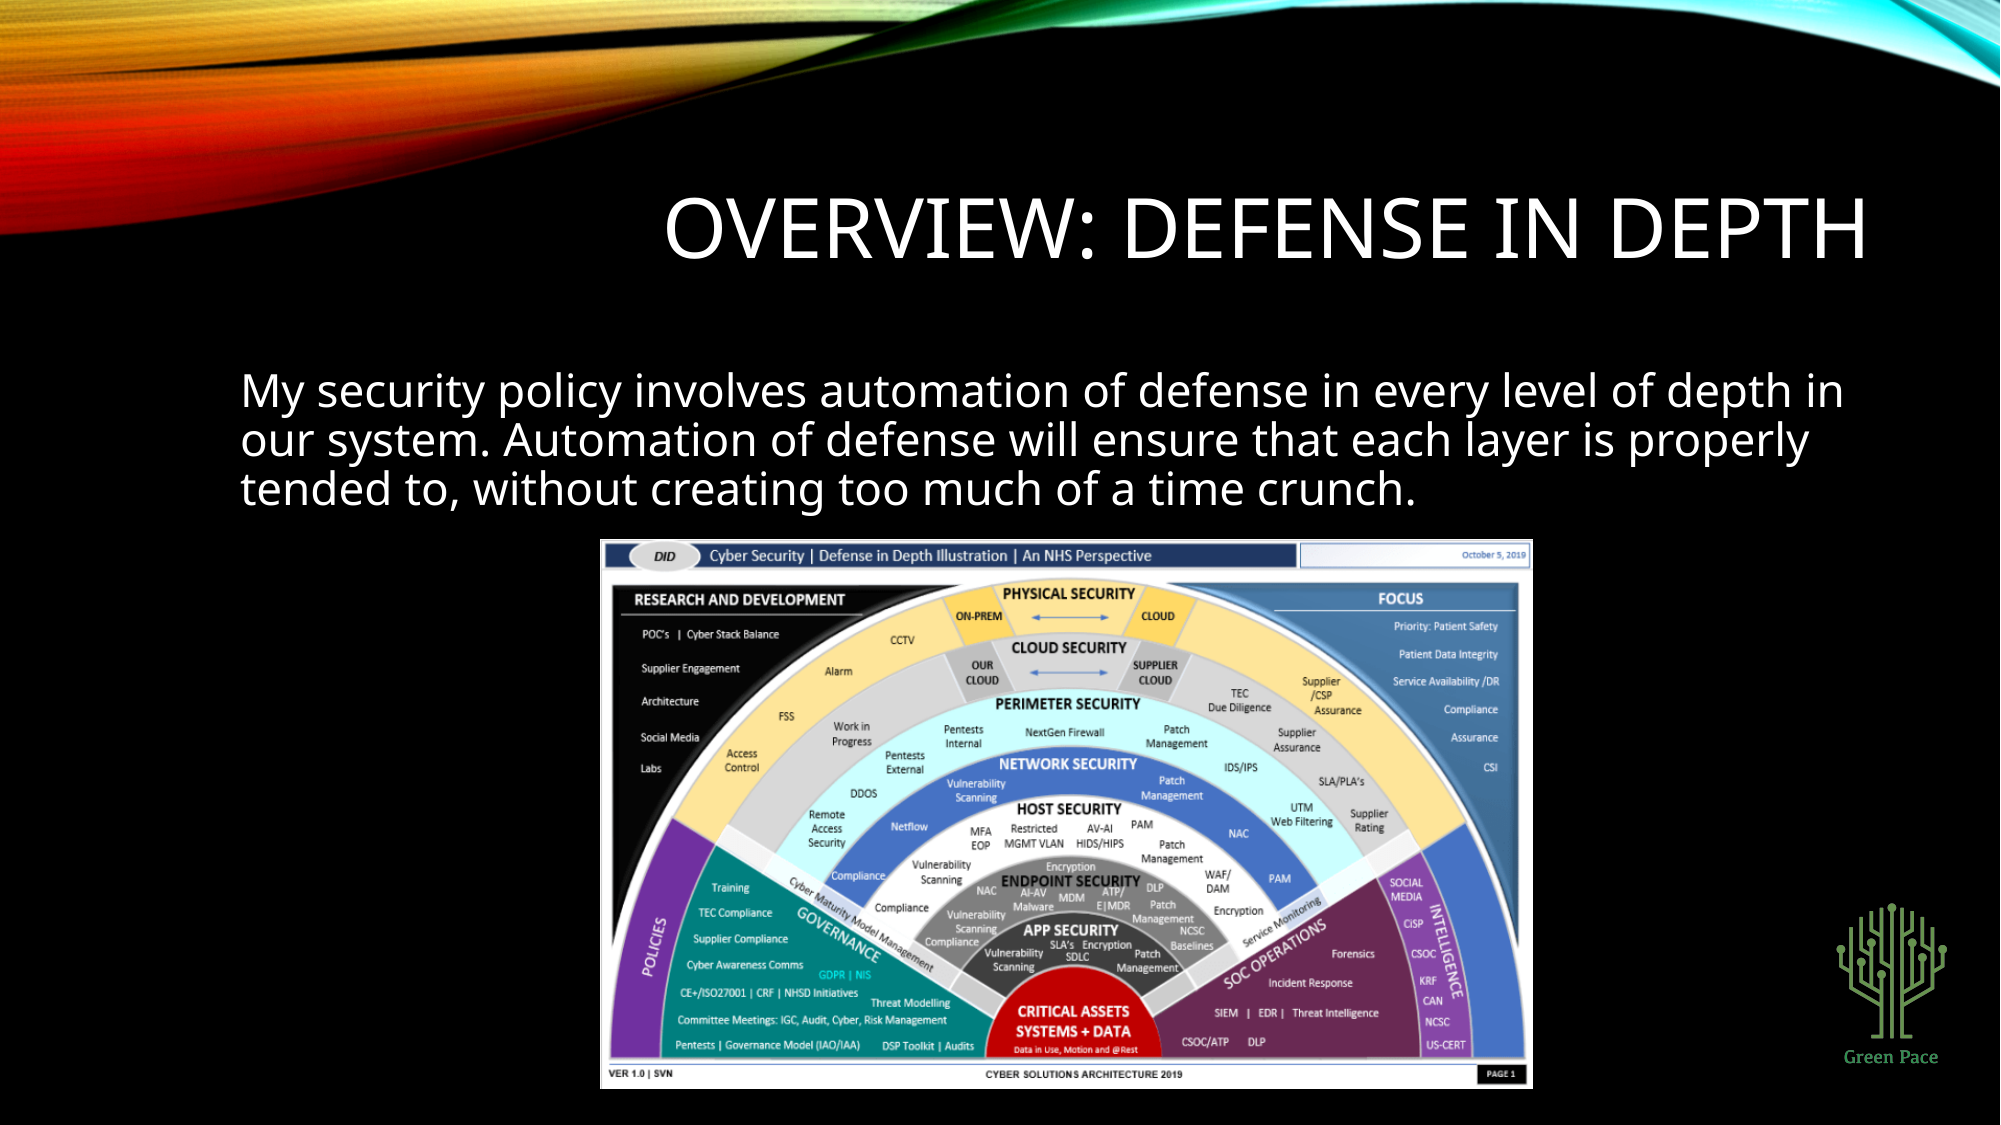

# OVERVIEW: DEFENSE IN DEPTH
My security policy involves automation of defense in every level of depth in our system. Automation of defense will ensure that each layer is properly tended to, without creating too much of a time crunch.